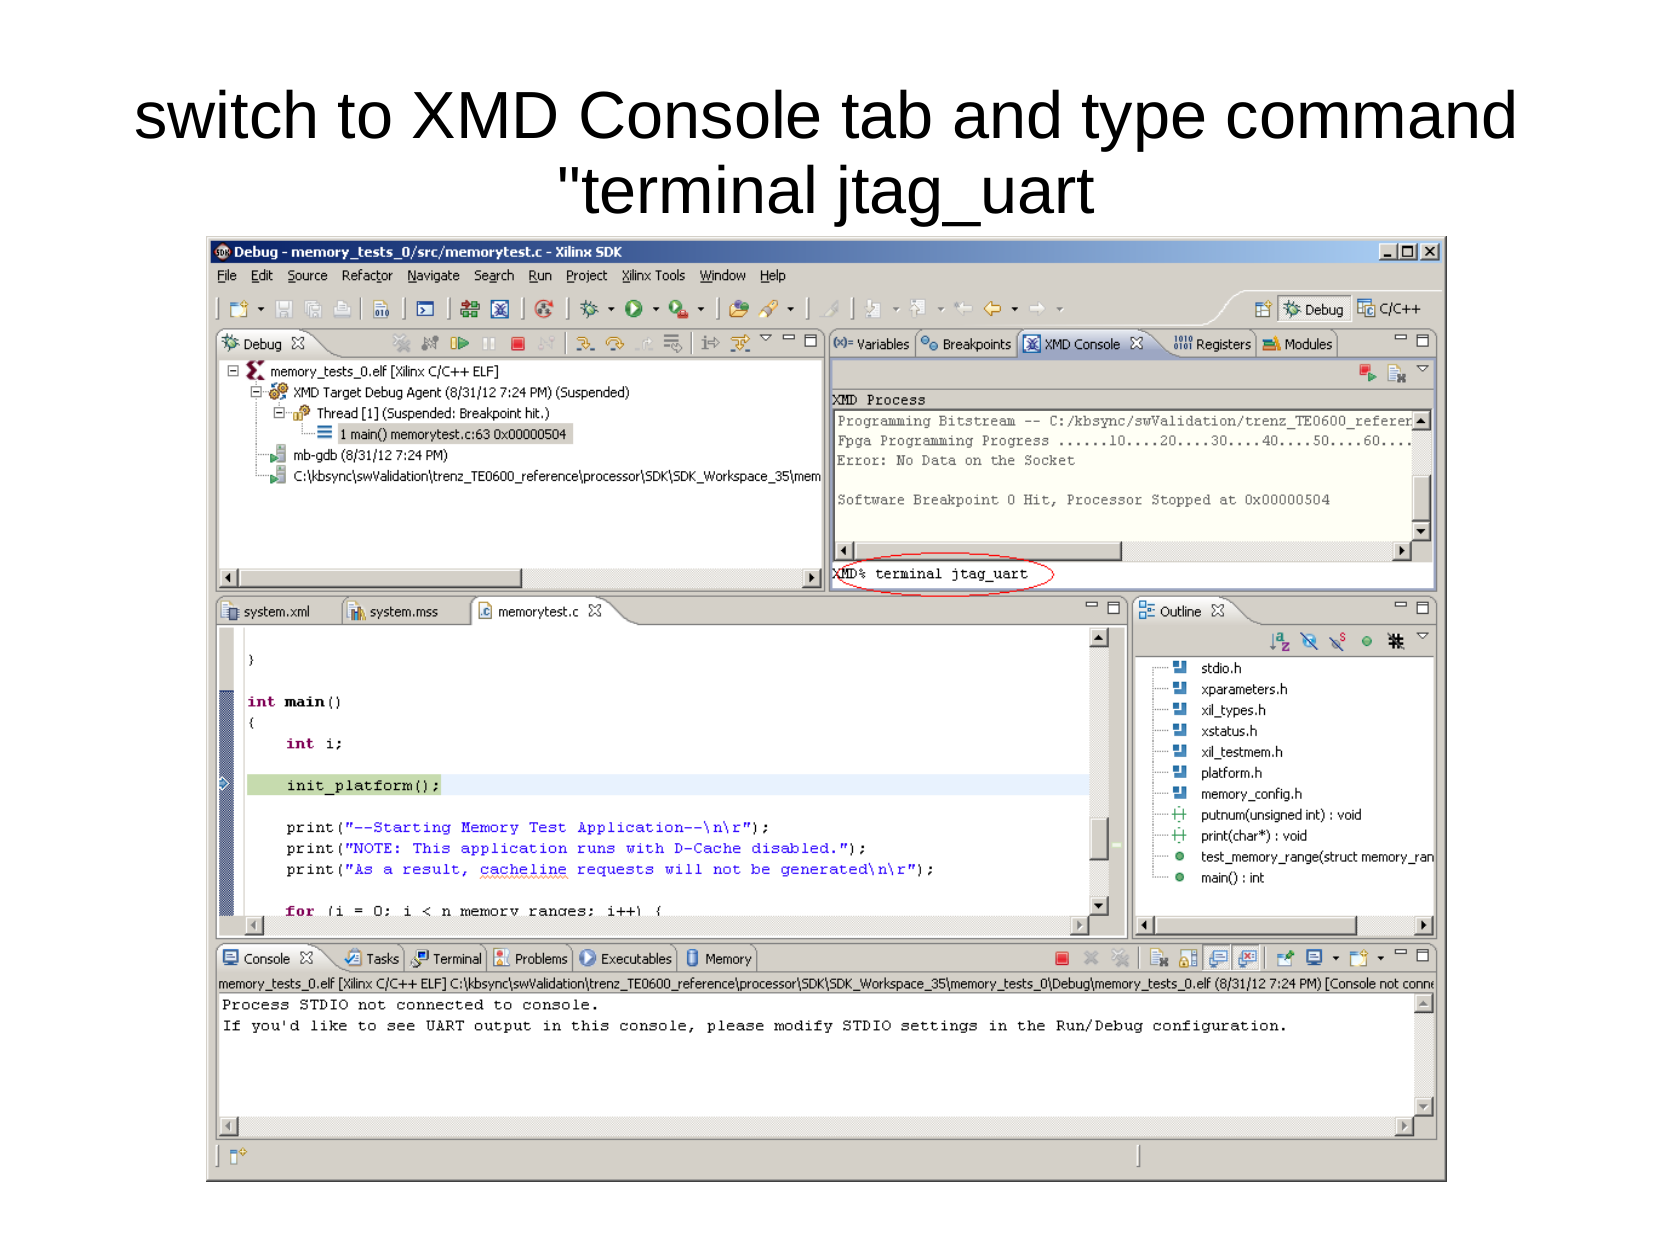

# switch to XMD Console tab and type command "terminal jtag_uart